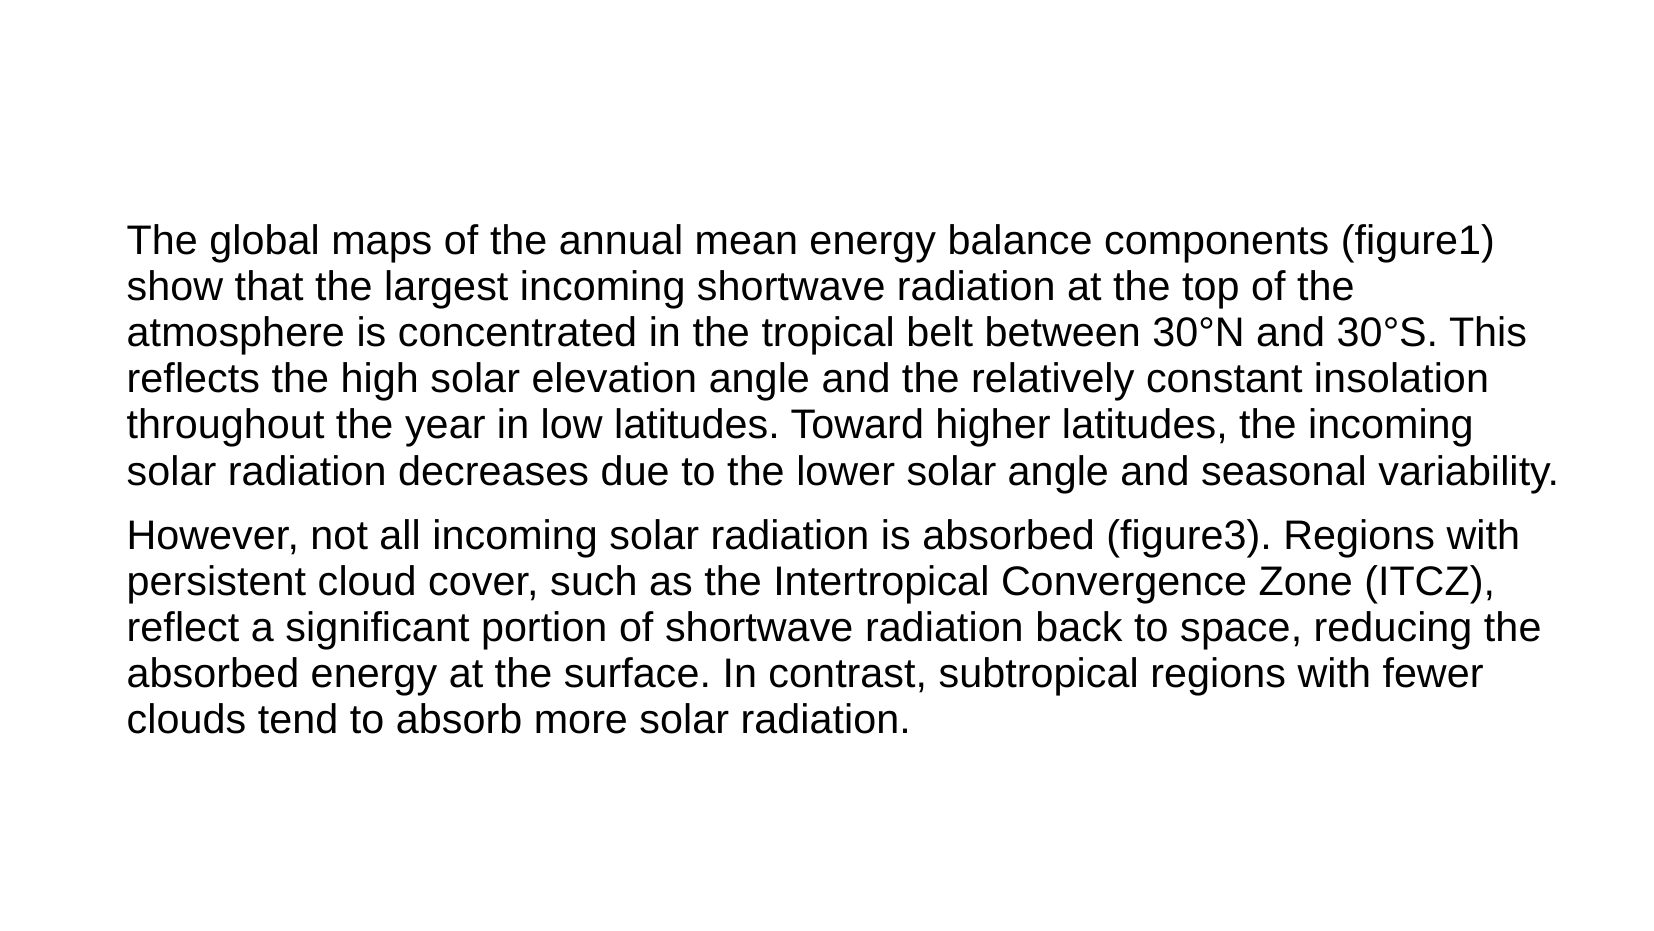

# The global maps of the annual mean energy balance components (figure1) show that the largest incoming shortwave radiation at the top of the atmosphere is concentrated in the tropical belt between 30°N and 30°S. This reflects the high solar elevation angle and the relatively constant insolation throughout the year in low latitudes. Toward higher latitudes, the incoming solar radiation decreases due to the lower solar angle and seasonal variability.
However, not all incoming solar radiation is absorbed (figure3). Regions with persistent cloud cover, such as the Intertropical Convergence Zone (ITCZ), reflect a significant portion of shortwave radiation back to space, reducing the absorbed energy at the surface. In contrast, subtropical regions with fewer clouds tend to absorb more solar radiation.